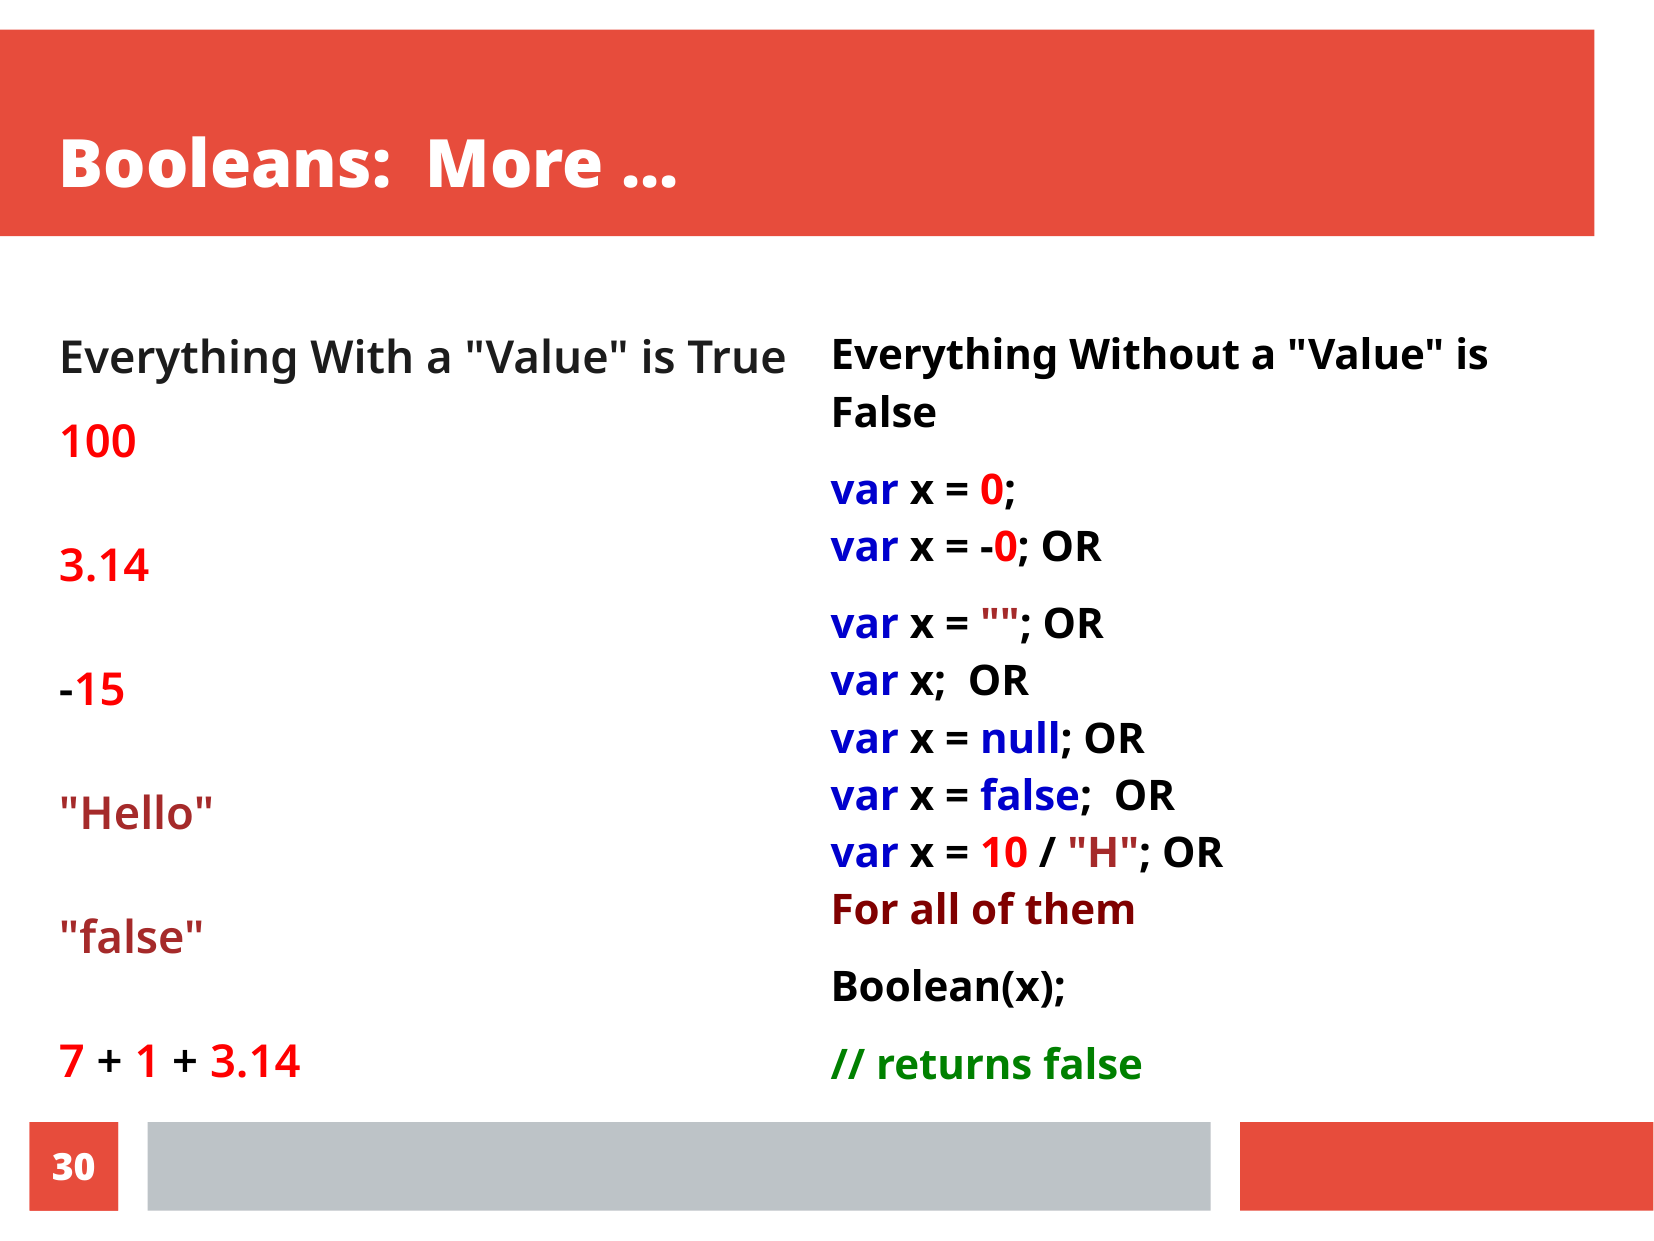

# Booleans: More ...
Everything With a "Value" is True
100
3.14
-15
"Hello"
"false"
7 + 1 + 3.14
Everything Without a "Value" is False
var x = 0;
var x = -0; OR
var x = ""; OR
var x; OR
var x = null; OR
var x = false; OR
var x = 10 / "H"; OR
For all of them
Boolean(x);
// returns false
30